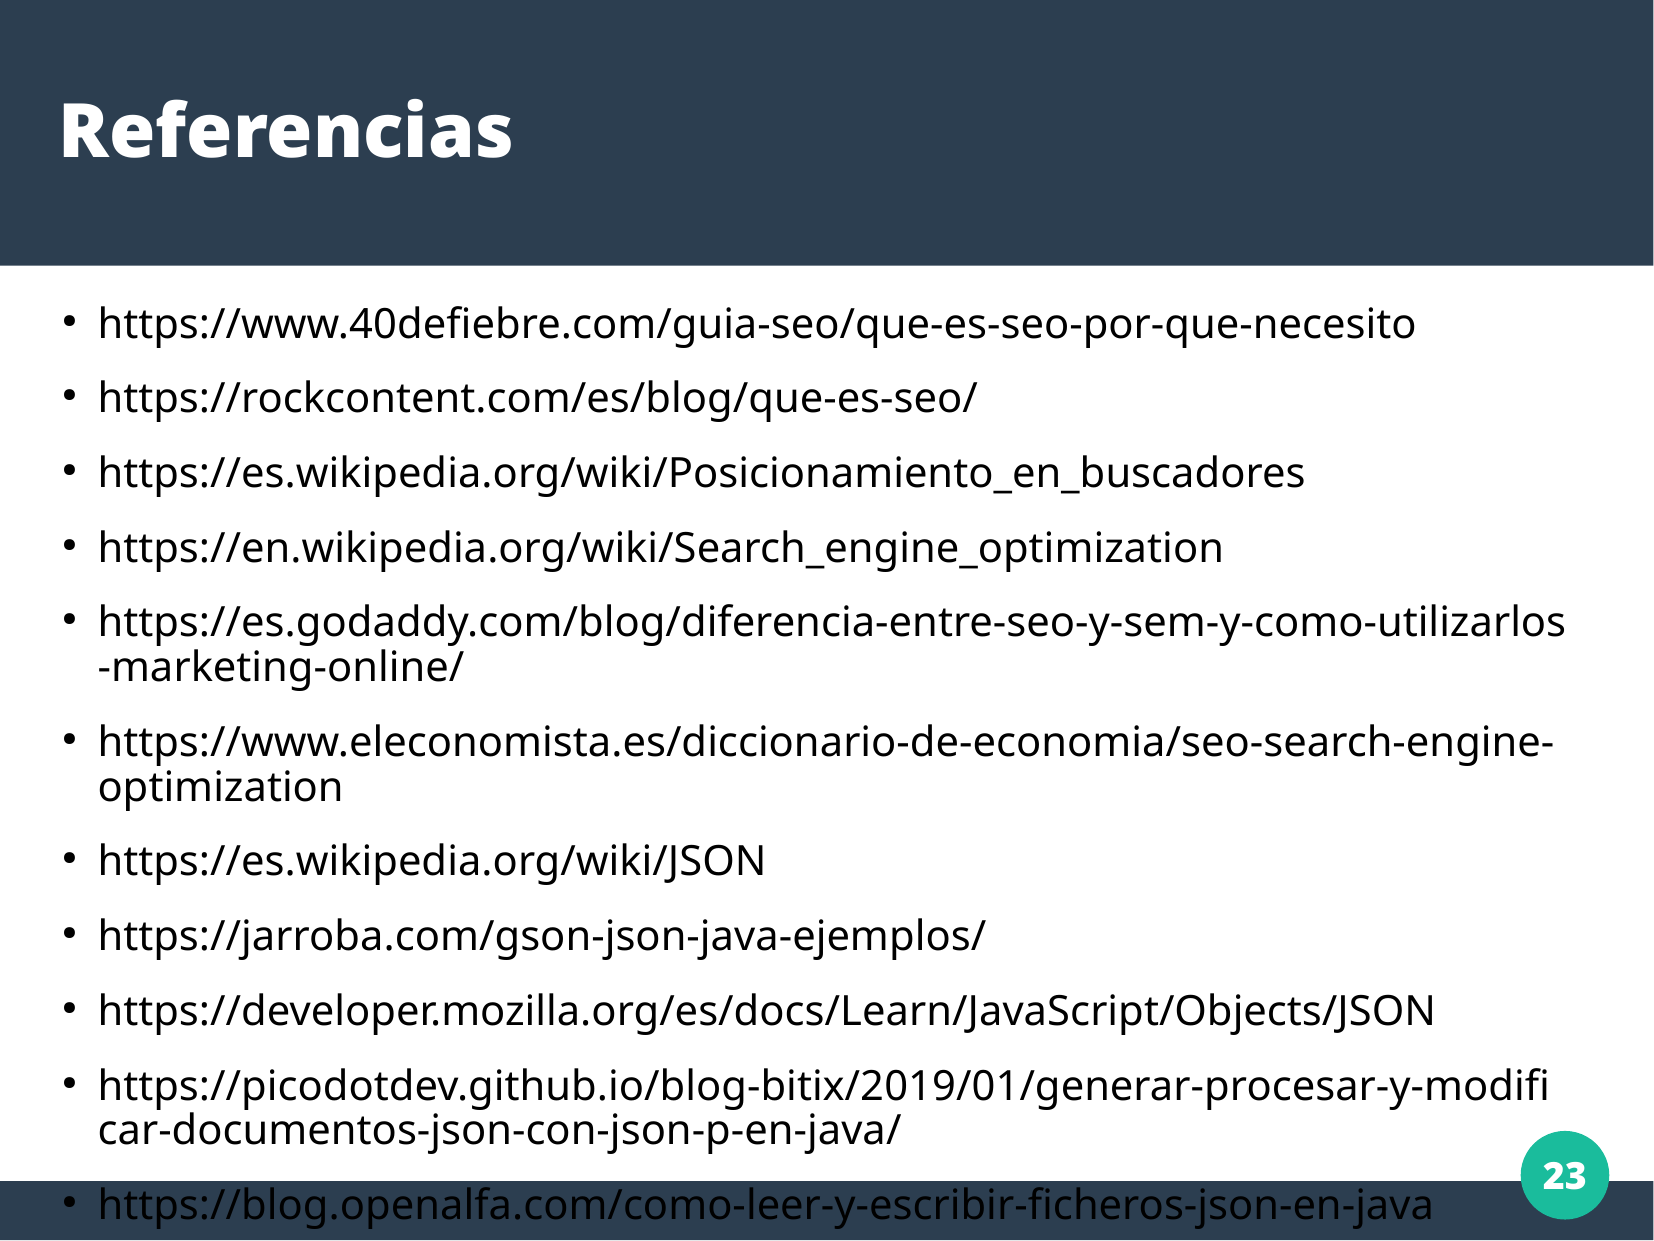

# Referencias
https://www.40defiebre.com/guia-seo/que-es-seo-por-que-necesito
https://rockcontent.com/es/blog/que-es-seo/
https://es.wikipedia.org/wiki/Posicionamiento_en_buscadores
https://en.wikipedia.org/wiki/Search_engine_optimization
https://es.godaddy.com/blog/diferencia-entre-seo-y-sem-y-como-utilizarlos-marketing-online/
https://www.eleconomista.es/diccionario-de-economia/seo-search-engine-optimization
https://es.wikipedia.org/wiki/JSON
https://jarroba.com/gson-json-java-ejemplos/
https://developer.mozilla.org/es/docs/Learn/JavaScript/Objects/JSON
https://picodotdev.github.io/blog-bitix/2019/01/generar-procesar-y-modificar-documentos-json-con-json-p-en-java/
https://blog.openalfa.com/como-leer-y-escribir-ficheros-json-en-java
23